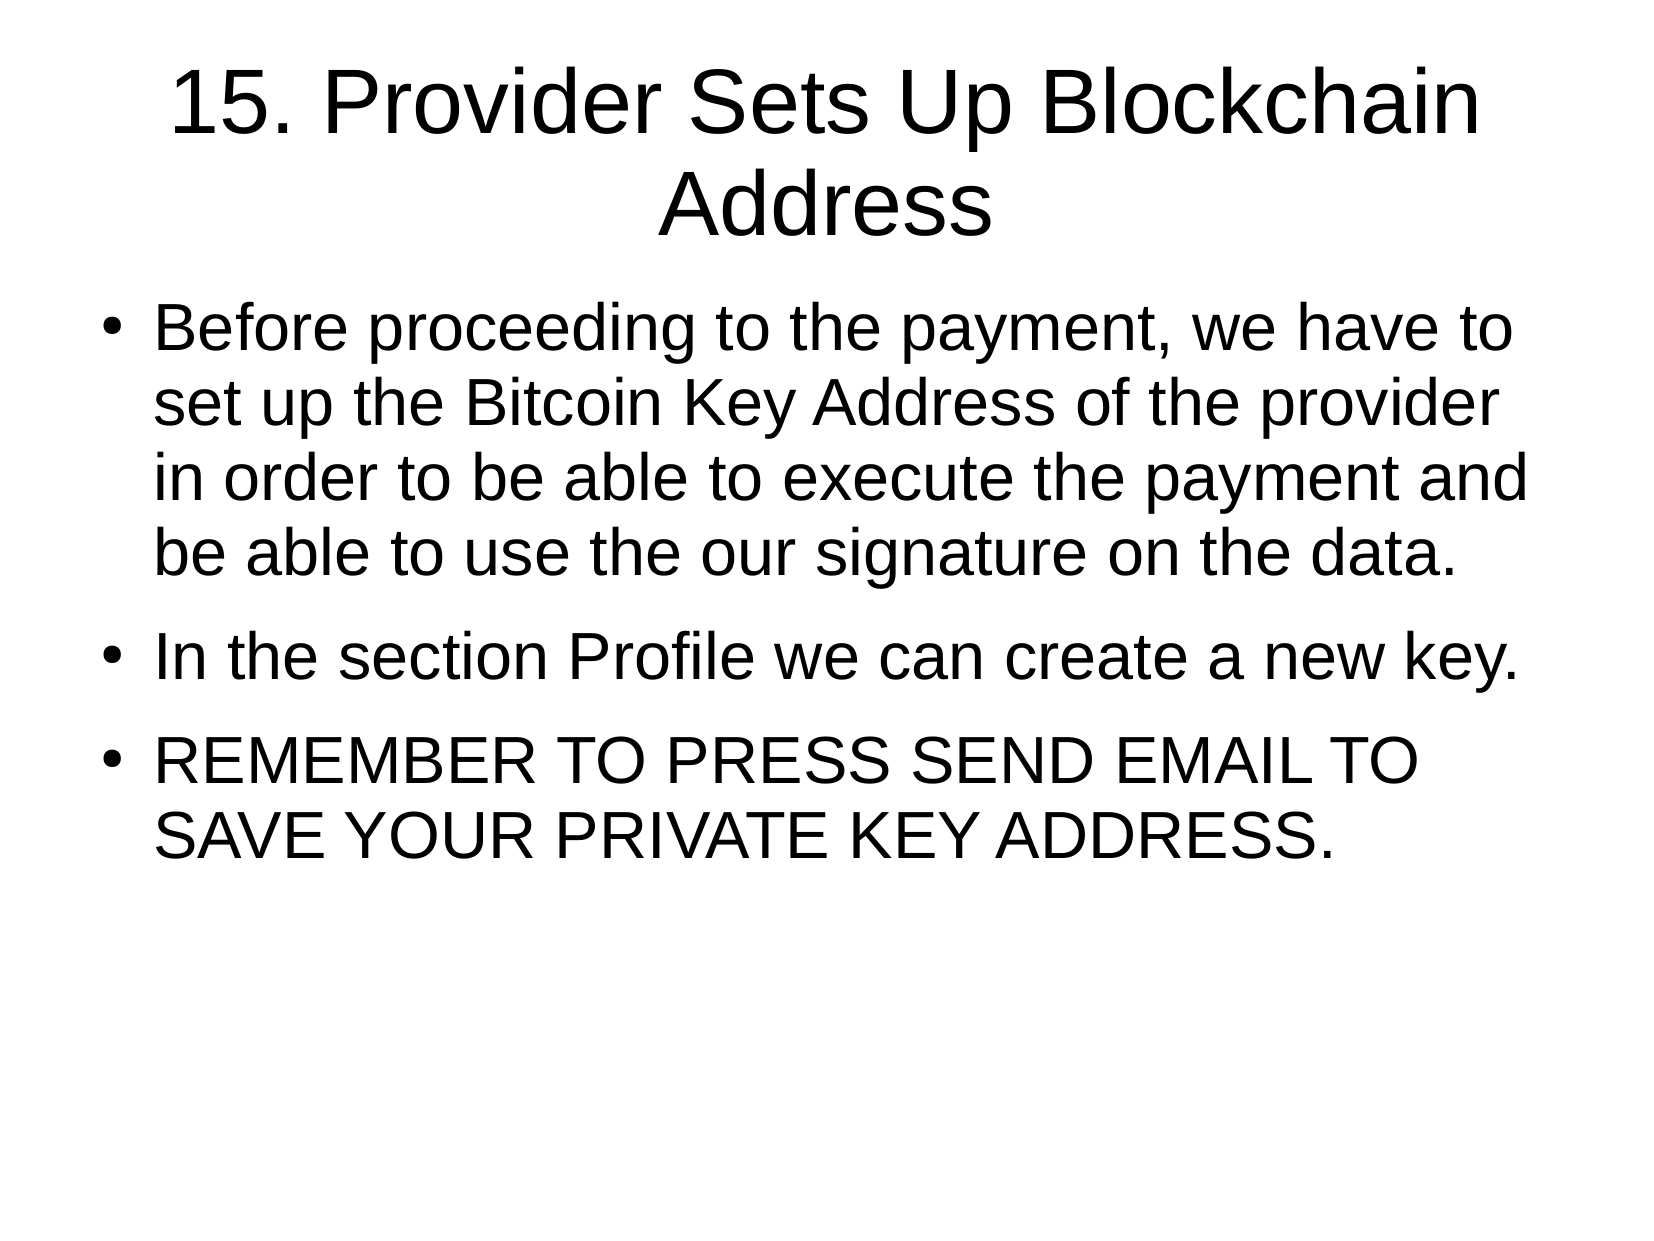

# 15. Provider Sets Up Blockchain Address
Before proceeding to the payment, we have to set up the Bitcoin Key Address of the provider in order to be able to execute the payment and be able to use the our signature on the data.
In the section Profile we can create a new key.
REMEMBER TO PRESS SEND EMAIL TO SAVE YOUR PRIVATE KEY ADDRESS.